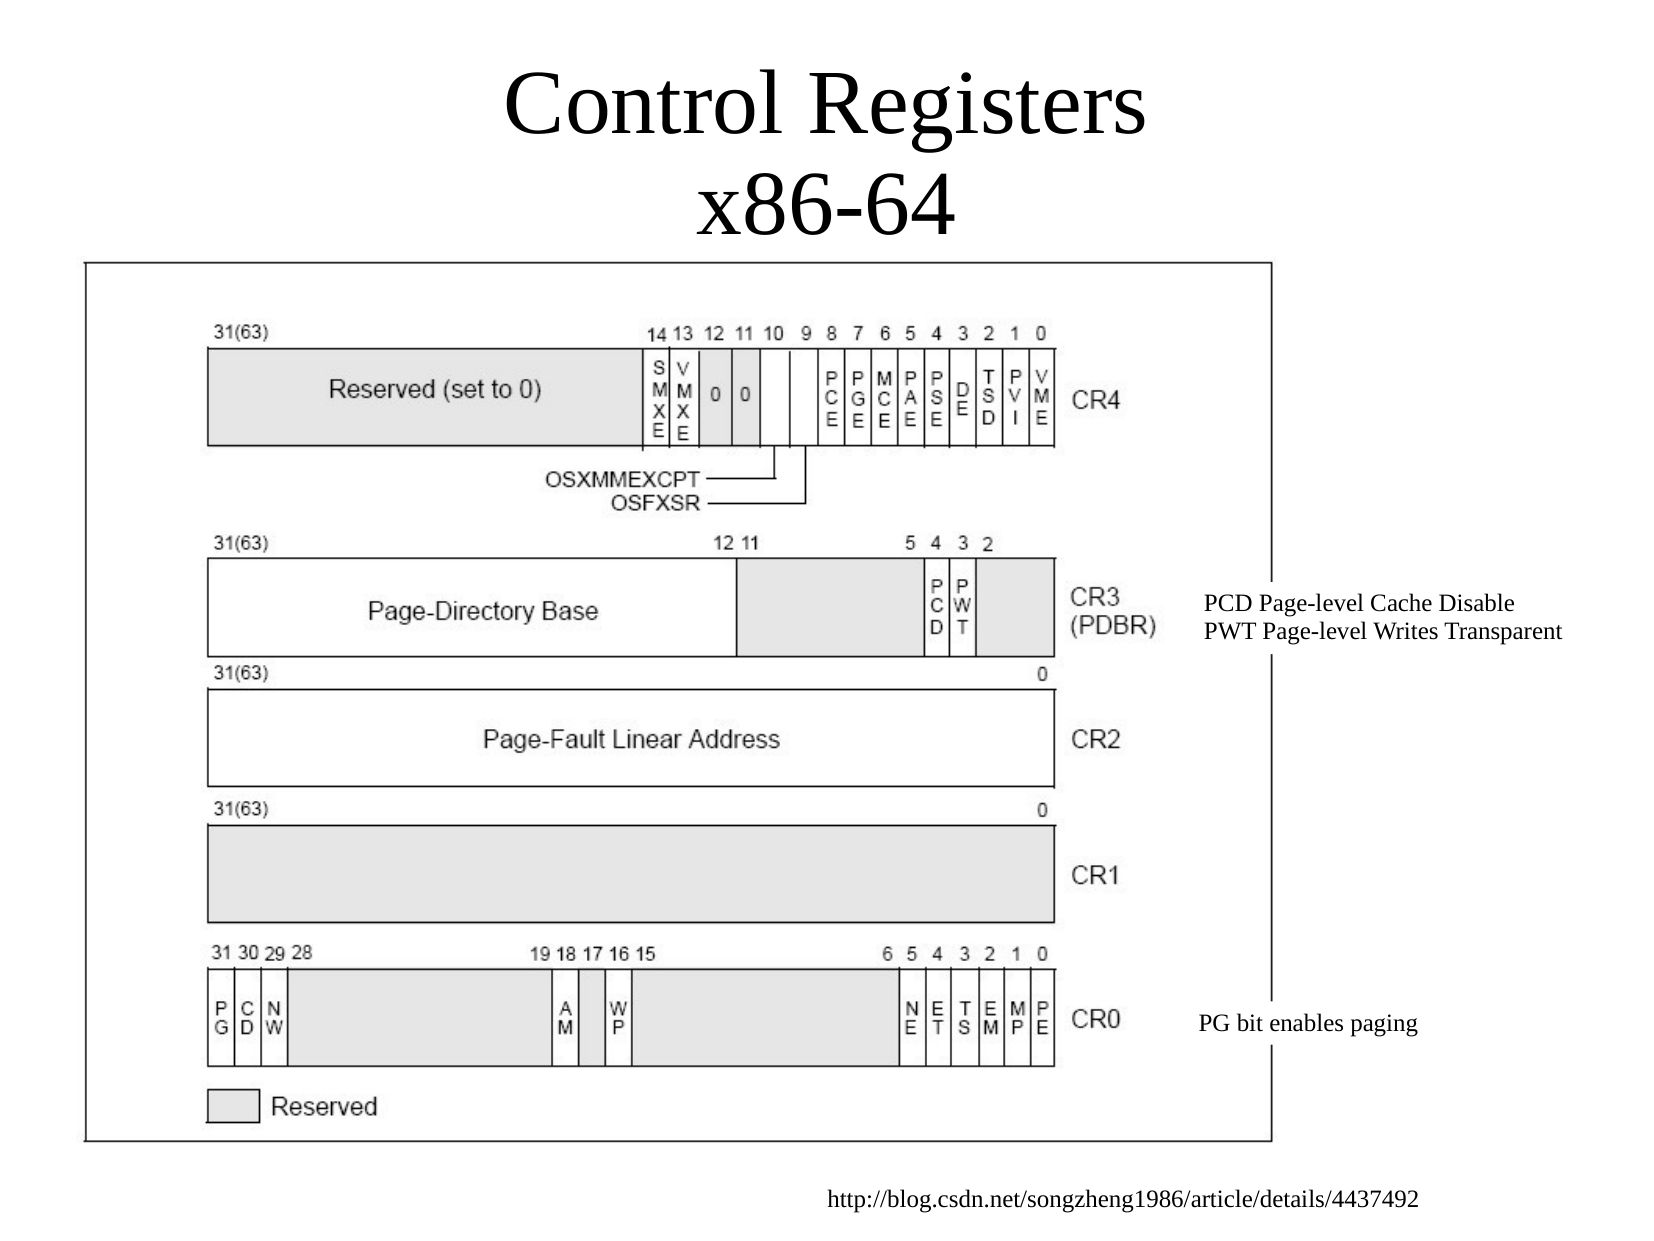

# Control Registers x86-64
PCD Page-level Cache Disable
PWT Page-level Writes Transparent
PG bit enables paging
http://blog.csdn.net/songzheng1986/article/details/4437492